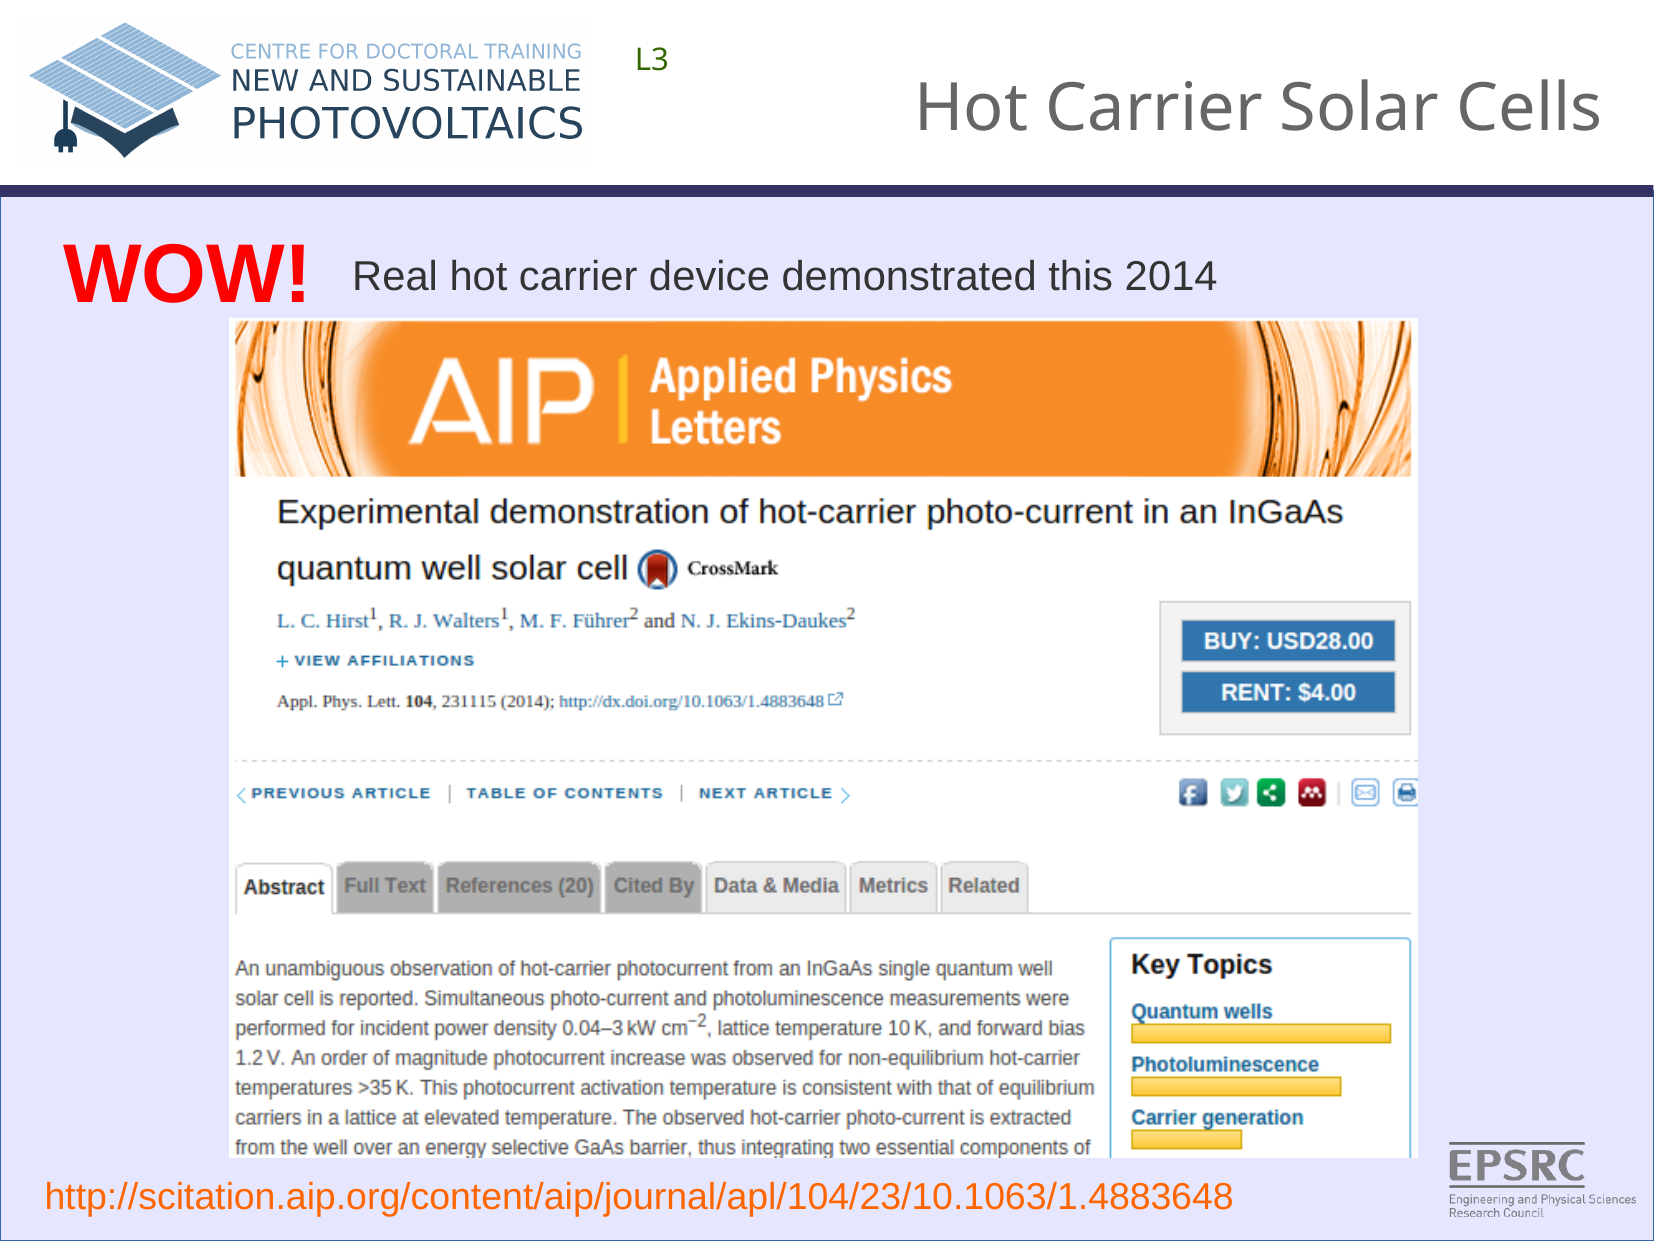

L3
Hot Carrier Solar Cells
WOW!
Real hot carrier device demonstrated this 2014
http://scitation.aip.org/content/aip/journal/apl/104/23/10.1063/1.4883648